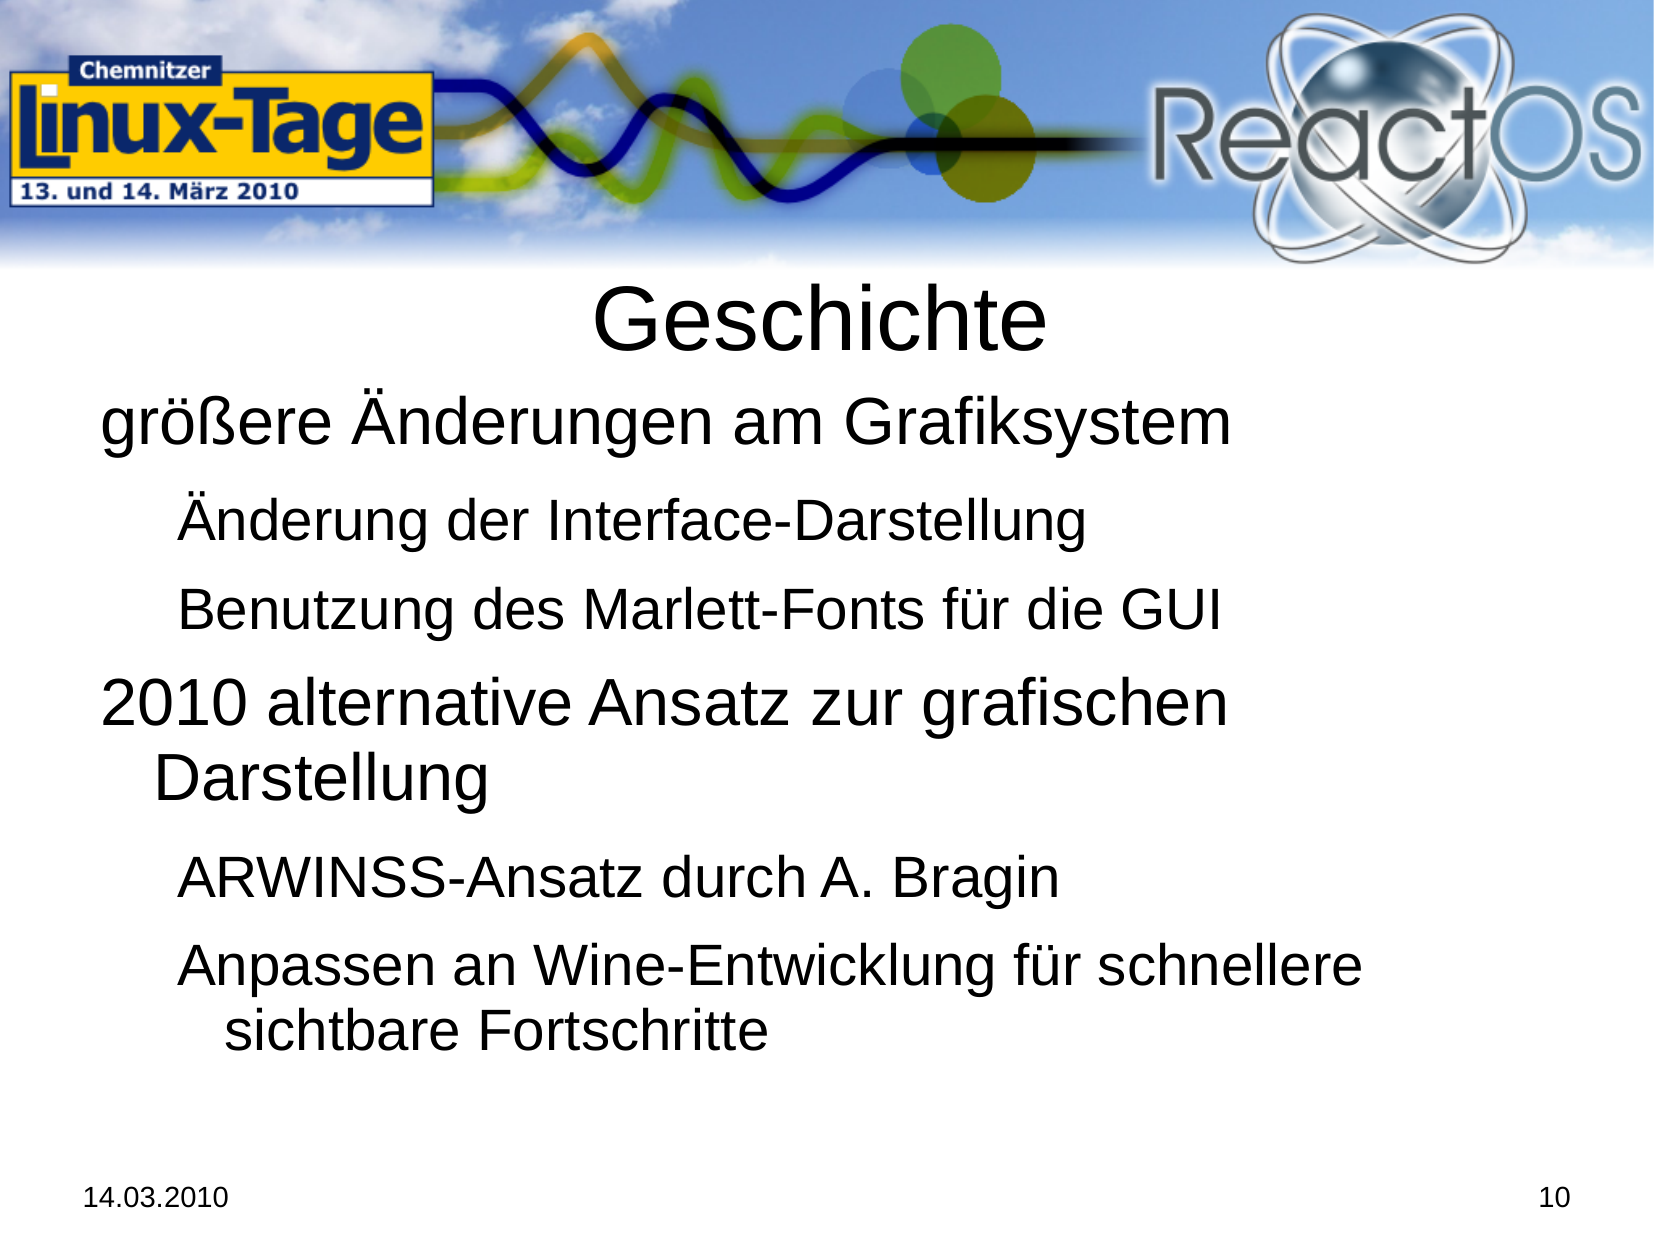

# Geschichte
größere Änderungen am Grafiksystem
Änderung der Interface-Darstellung
Benutzung des Marlett-Fonts für die GUI
2010 alternative Ansatz zur grafischen Darstellung
ARWINSS-Ansatz durch A. Bragin
Anpassen an Wine-Entwicklung für schnellere sichtbare Fortschritte
14.03.2010
10